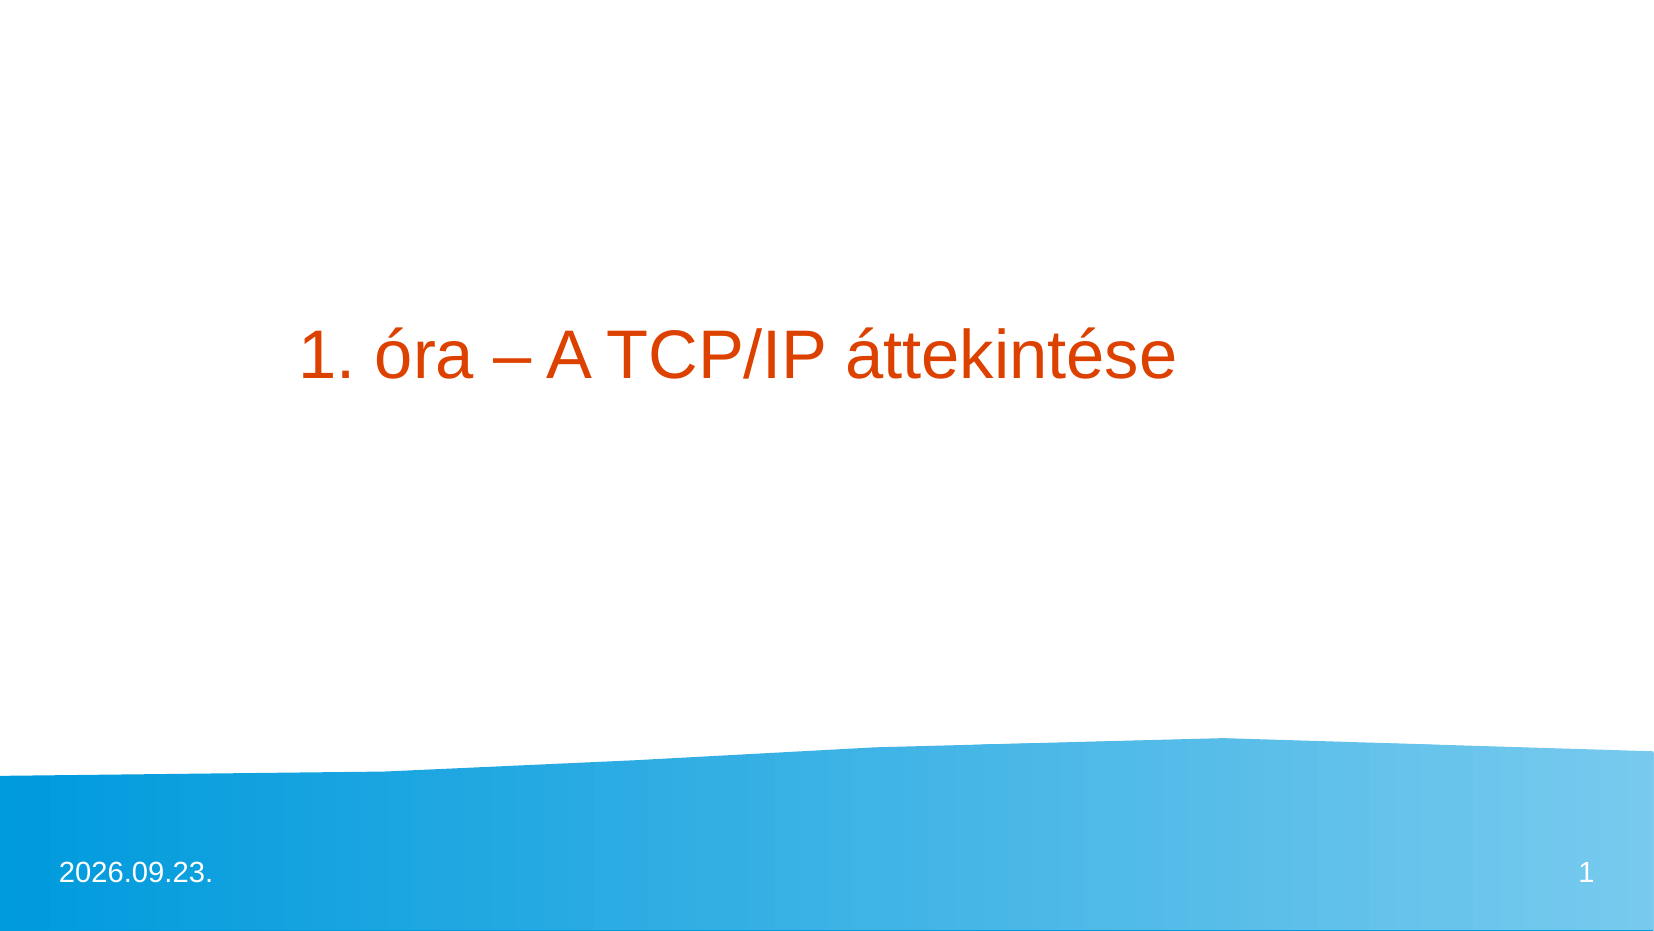

# 1. óra – A TCP/IP áttekintése